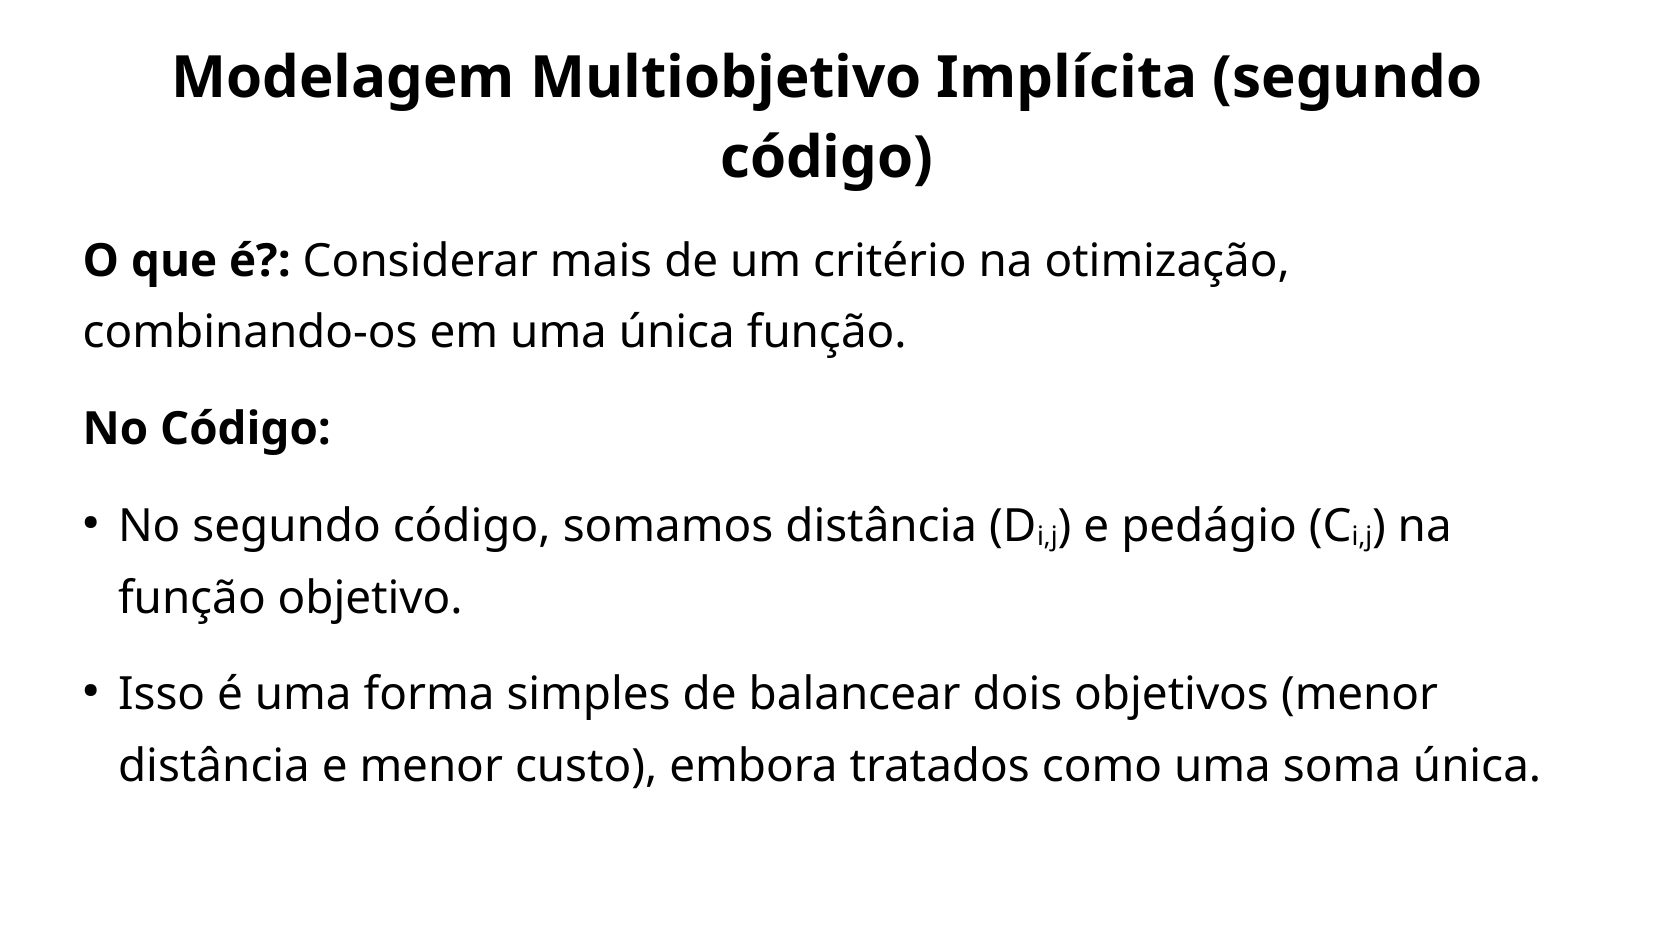

# Modelagem Multiobjetivo Implícita (segundo código)
O que é?: Considerar mais de um critério na otimização, combinando-os em uma única função.
No Código:
No segundo código, somamos distância (Di,j) e pedágio (Ci,j​) na função objetivo.
Isso é uma forma simples de balancear dois objetivos (menor distância e menor custo), embora tratados como uma soma única.